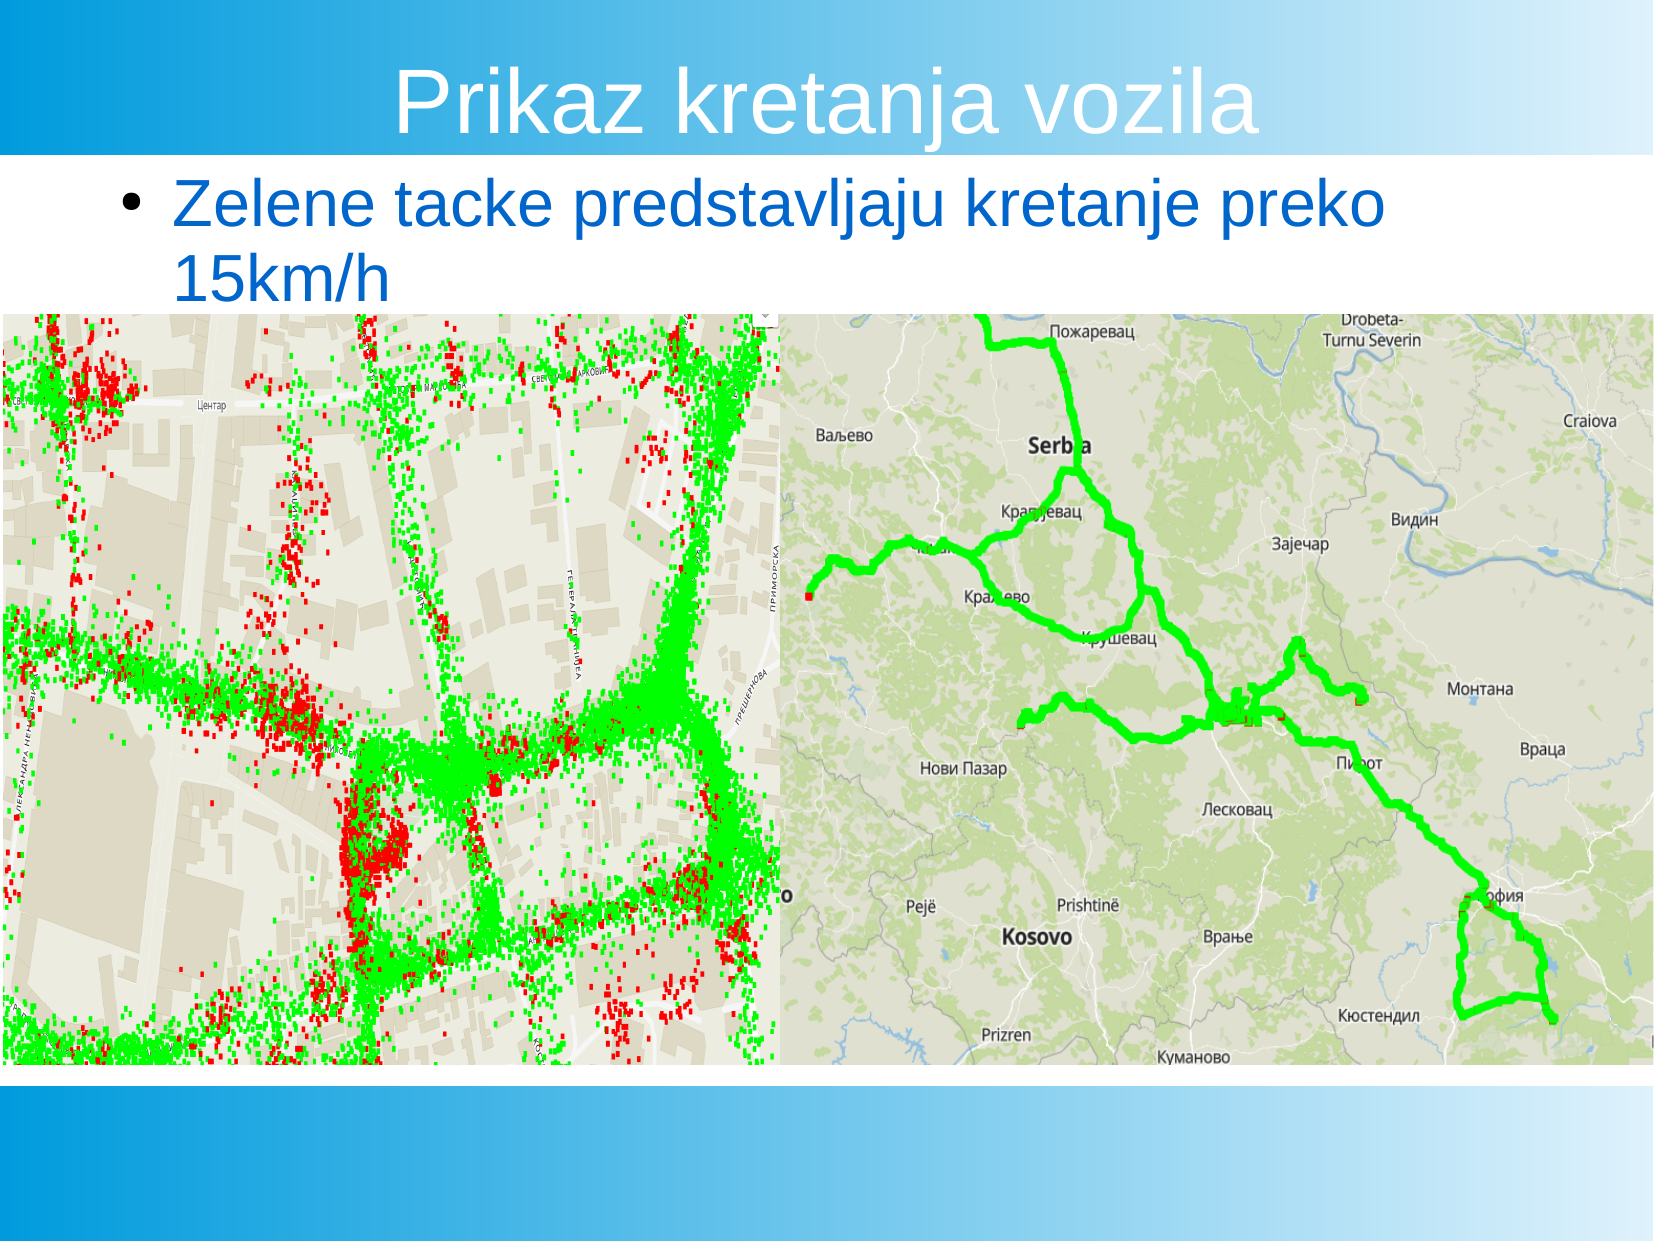

# Prikaz kretanja vozila
Zelene tacke predstavljaju kretanje preko 15km/h